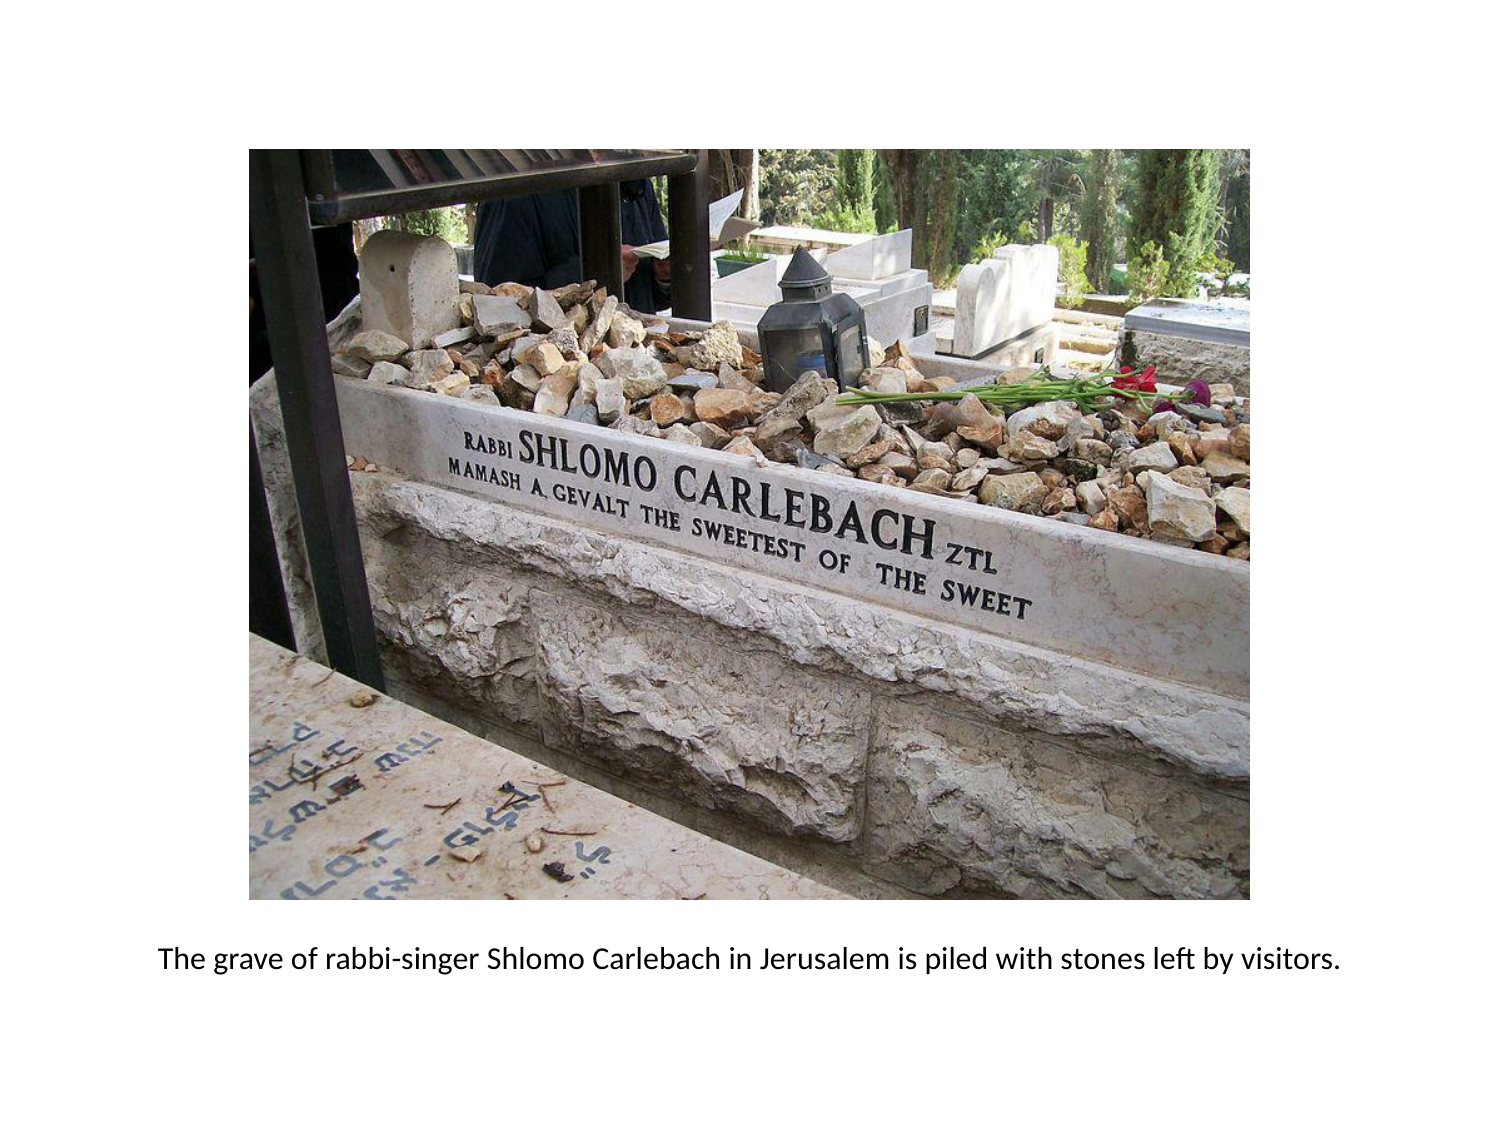

The grave of rabbi-singer Shlomo Carlebach in Jerusalem is piled with stones left by visitors.